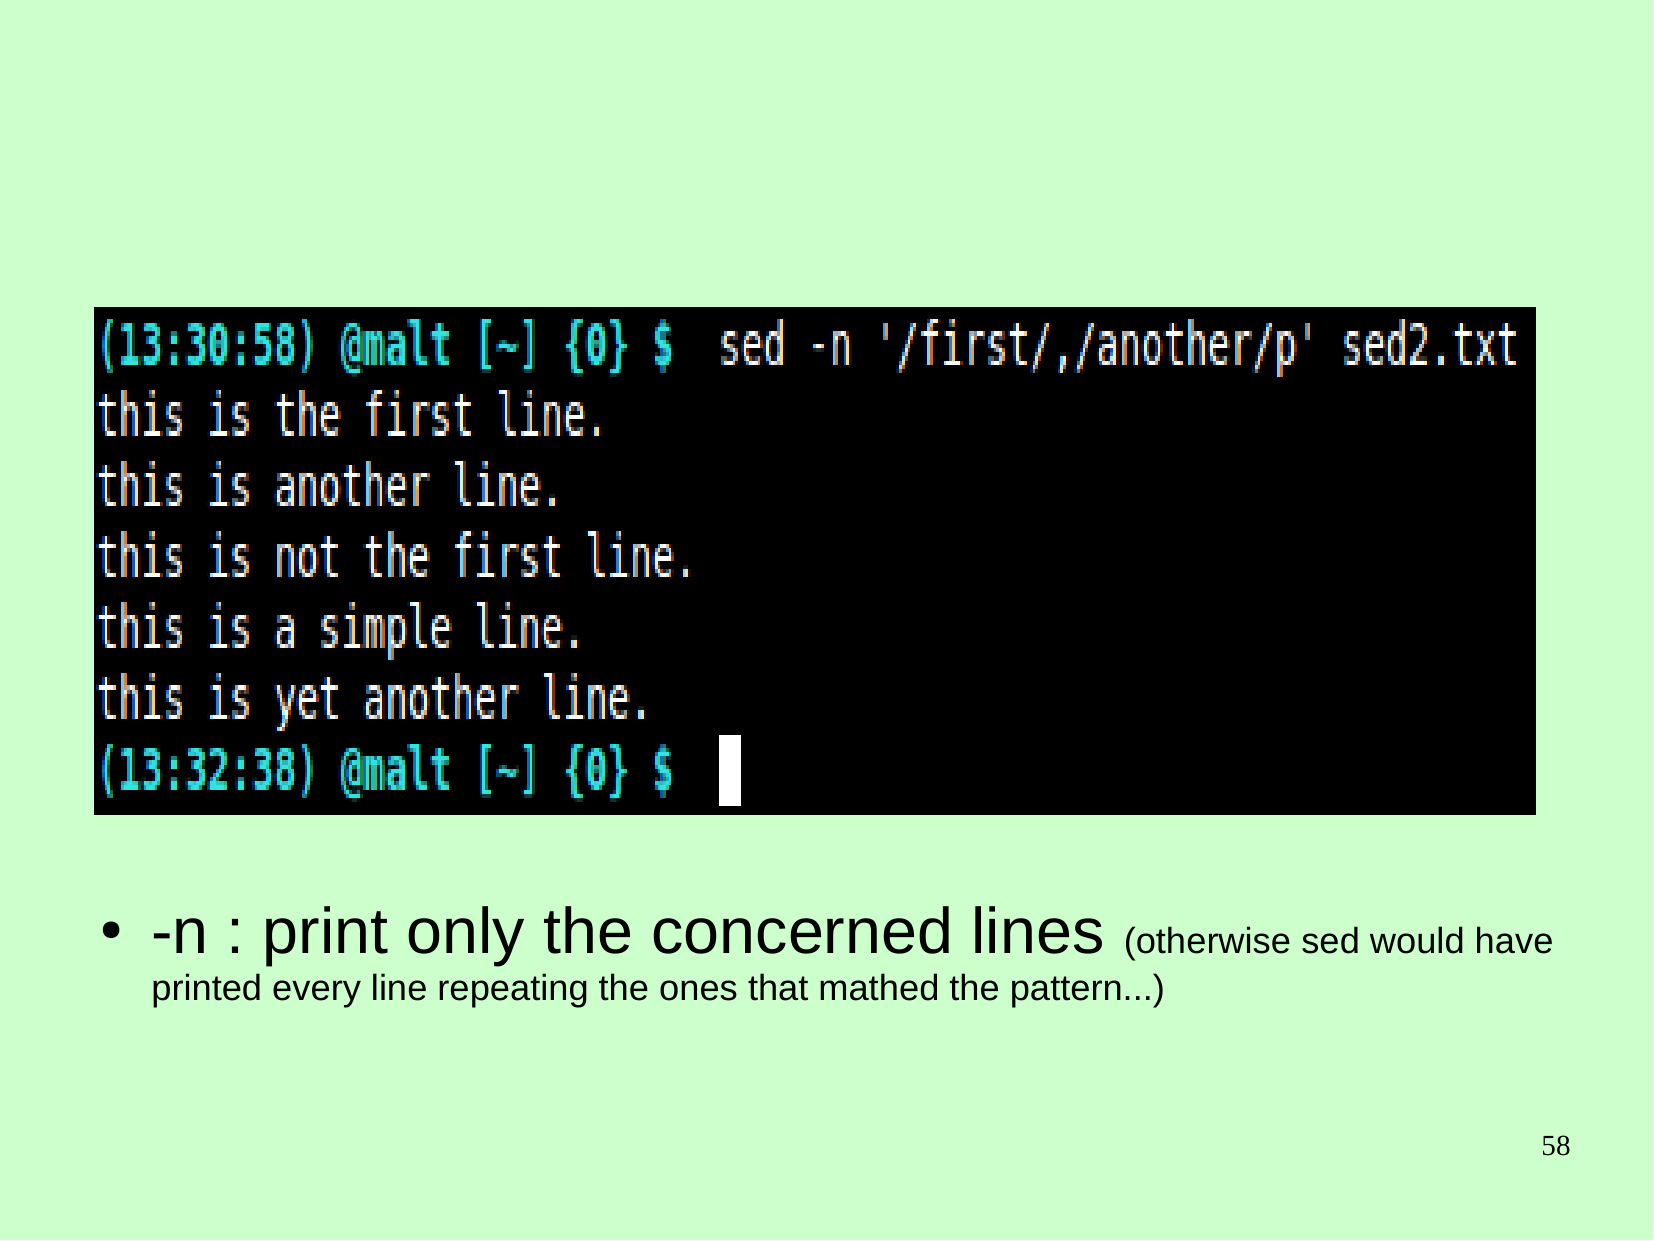

# -n : print only the concerned lines (otherwise sed would have printed every line repeating the ones that mathed the pattern...)
58